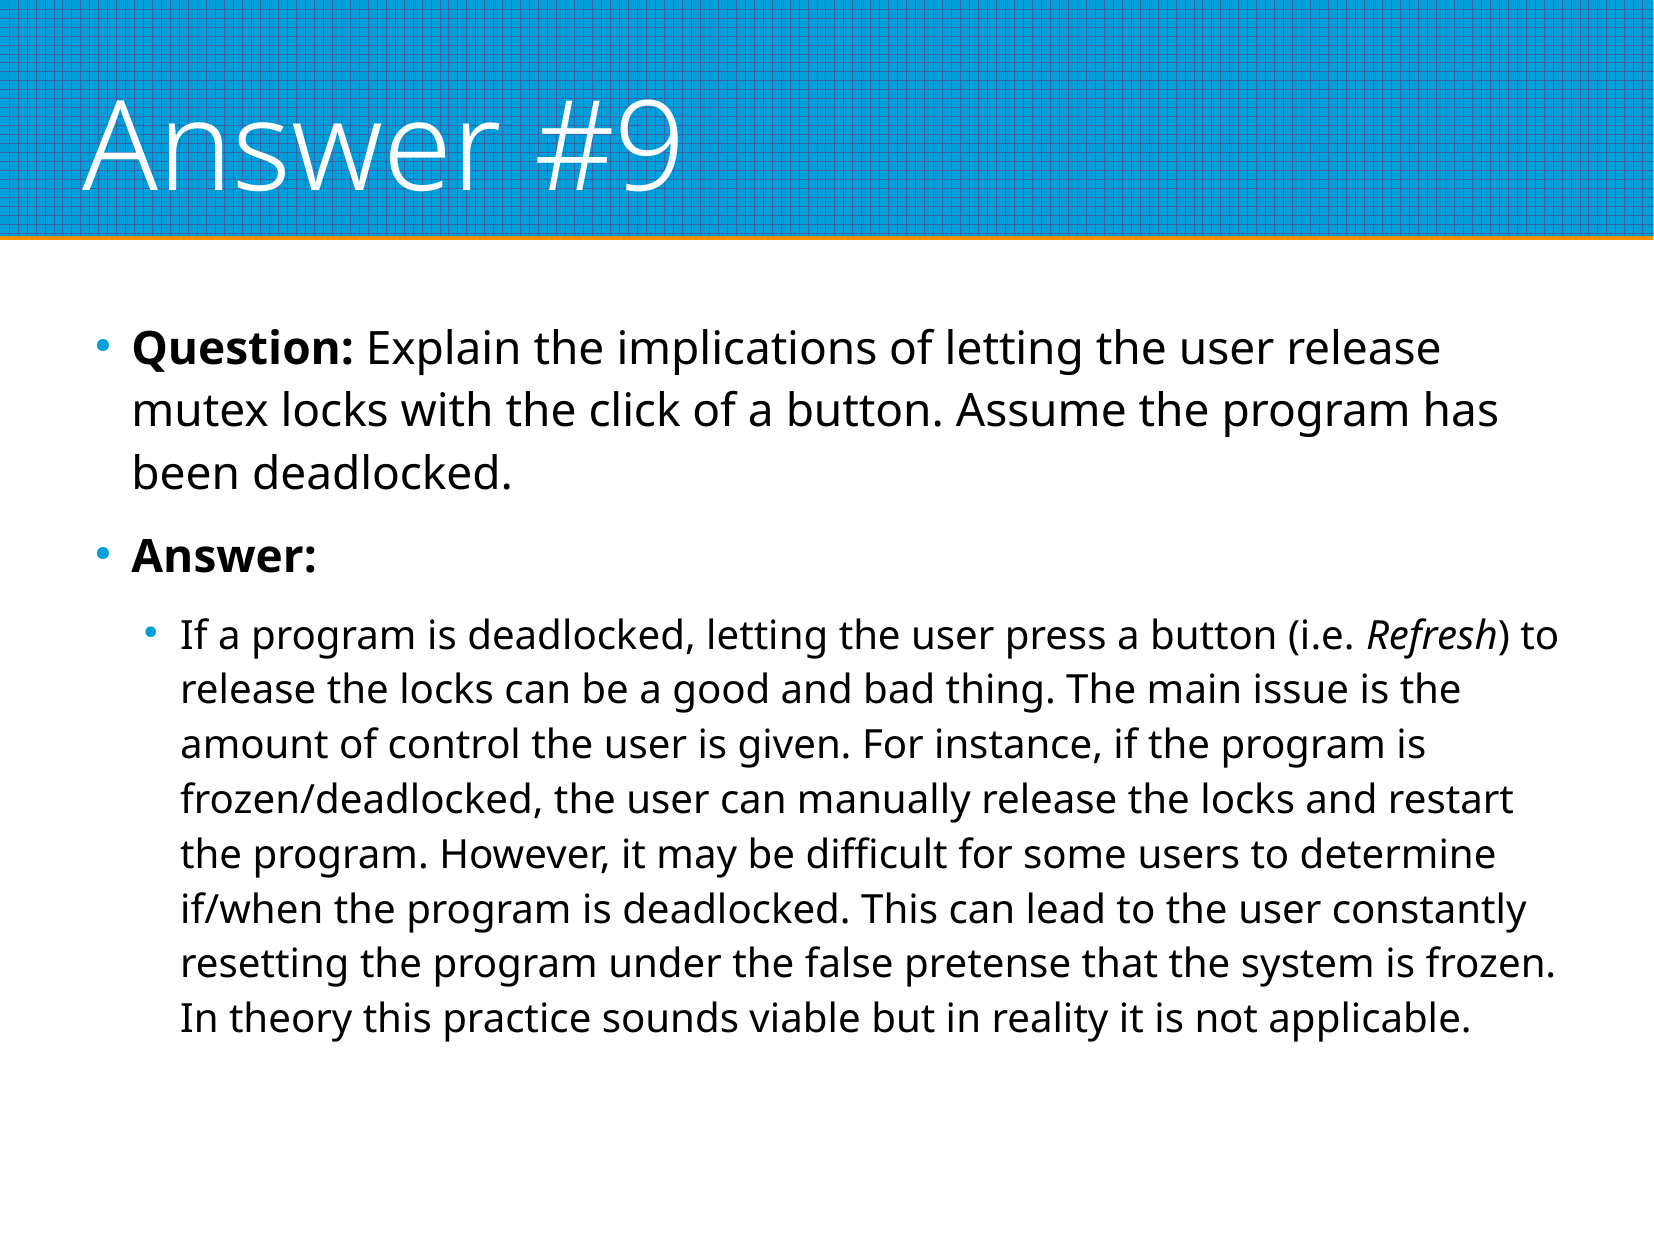

# Answer #9
Question: Explain the implications of letting the user release mutex locks with the click of a button. Assume the program has been deadlocked.
Answer:
If a program is deadlocked, letting the user press a button (i.e. Refresh) to release the locks can be a good and bad thing. The main issue is the amount of control the user is given. For instance, if the program is frozen/deadlocked, the user can manually release the locks and restart the program. However, it may be difficult for some users to determine if/when the program is deadlocked. This can lead to the user constantly resetting the program under the false pretense that the system is frozen. In theory this practice sounds viable but in reality it is not applicable.